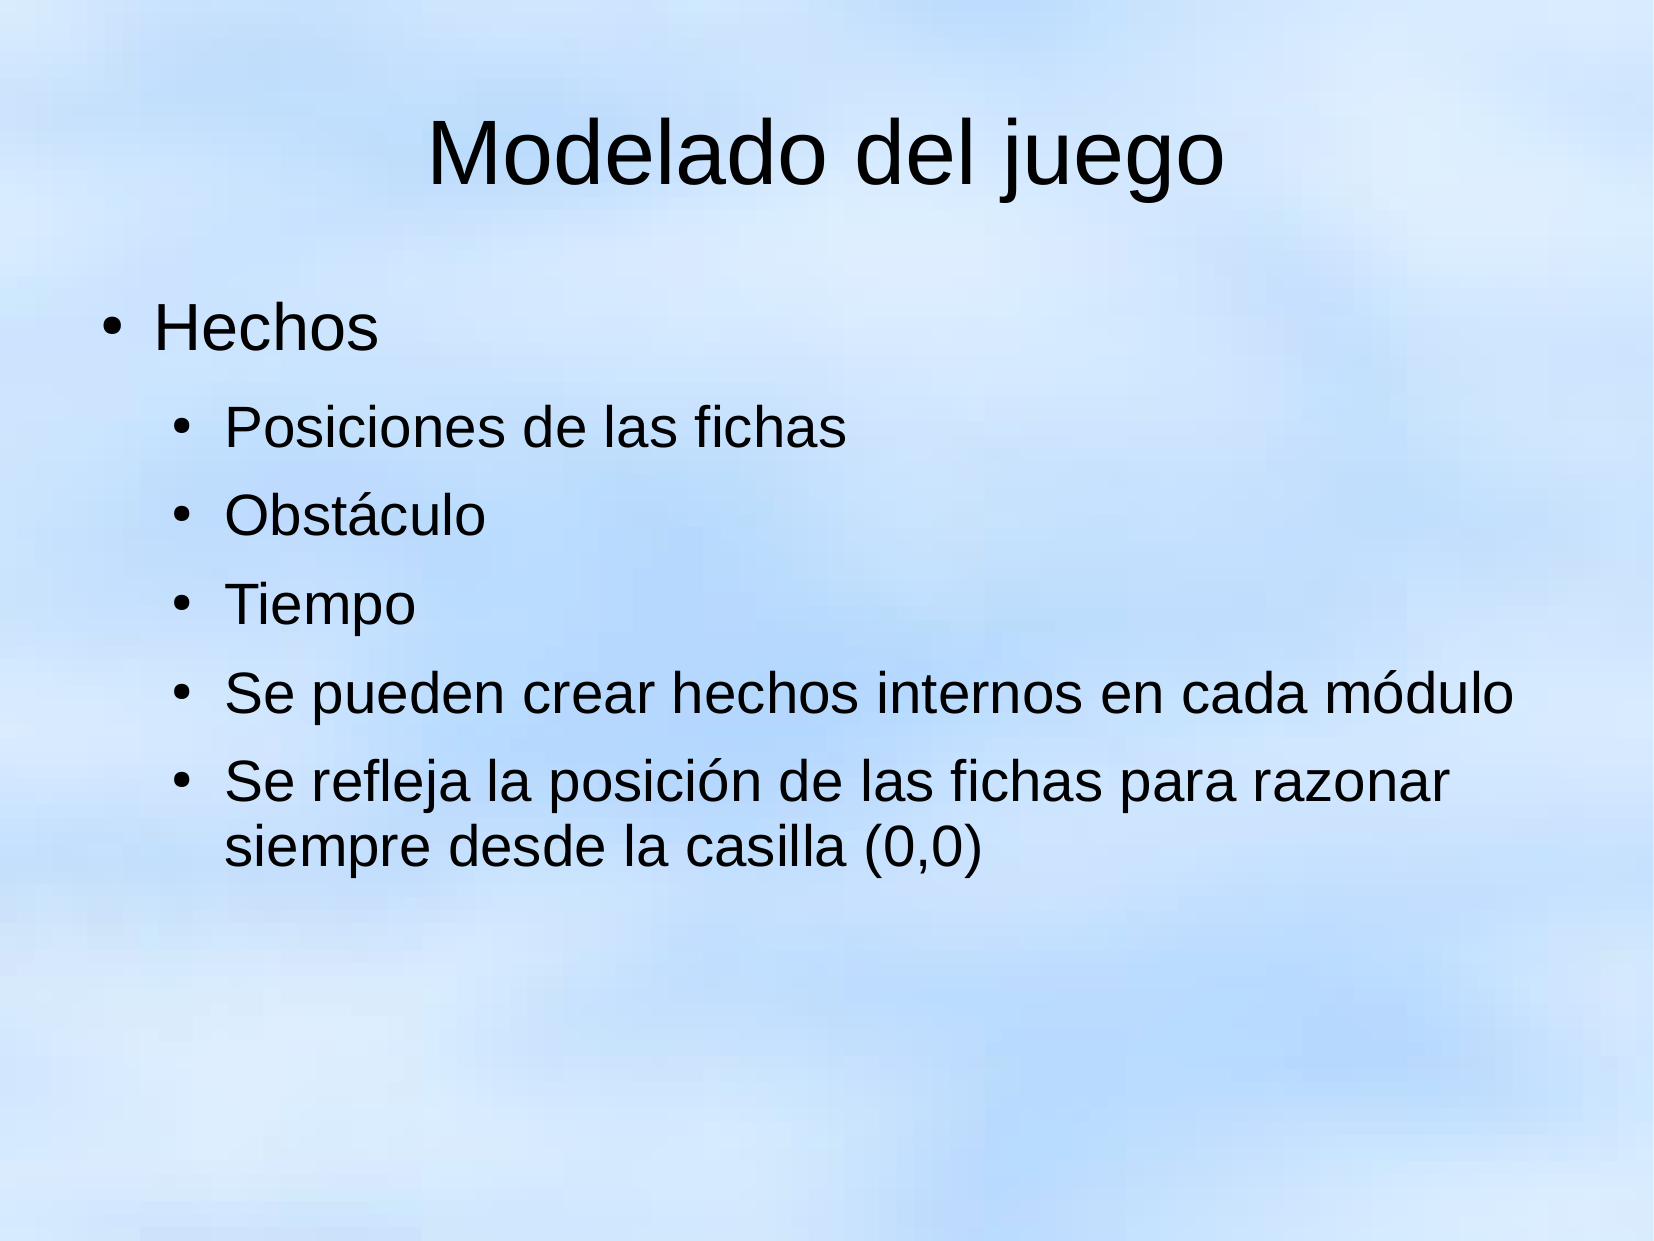

# Modelado del juego
Hechos
Posiciones de las fichas
Obstáculo
Tiempo
Se pueden crear hechos internos en cada módulo
Se refleja la posición de las fichas para razonar siempre desde la casilla (0,0)